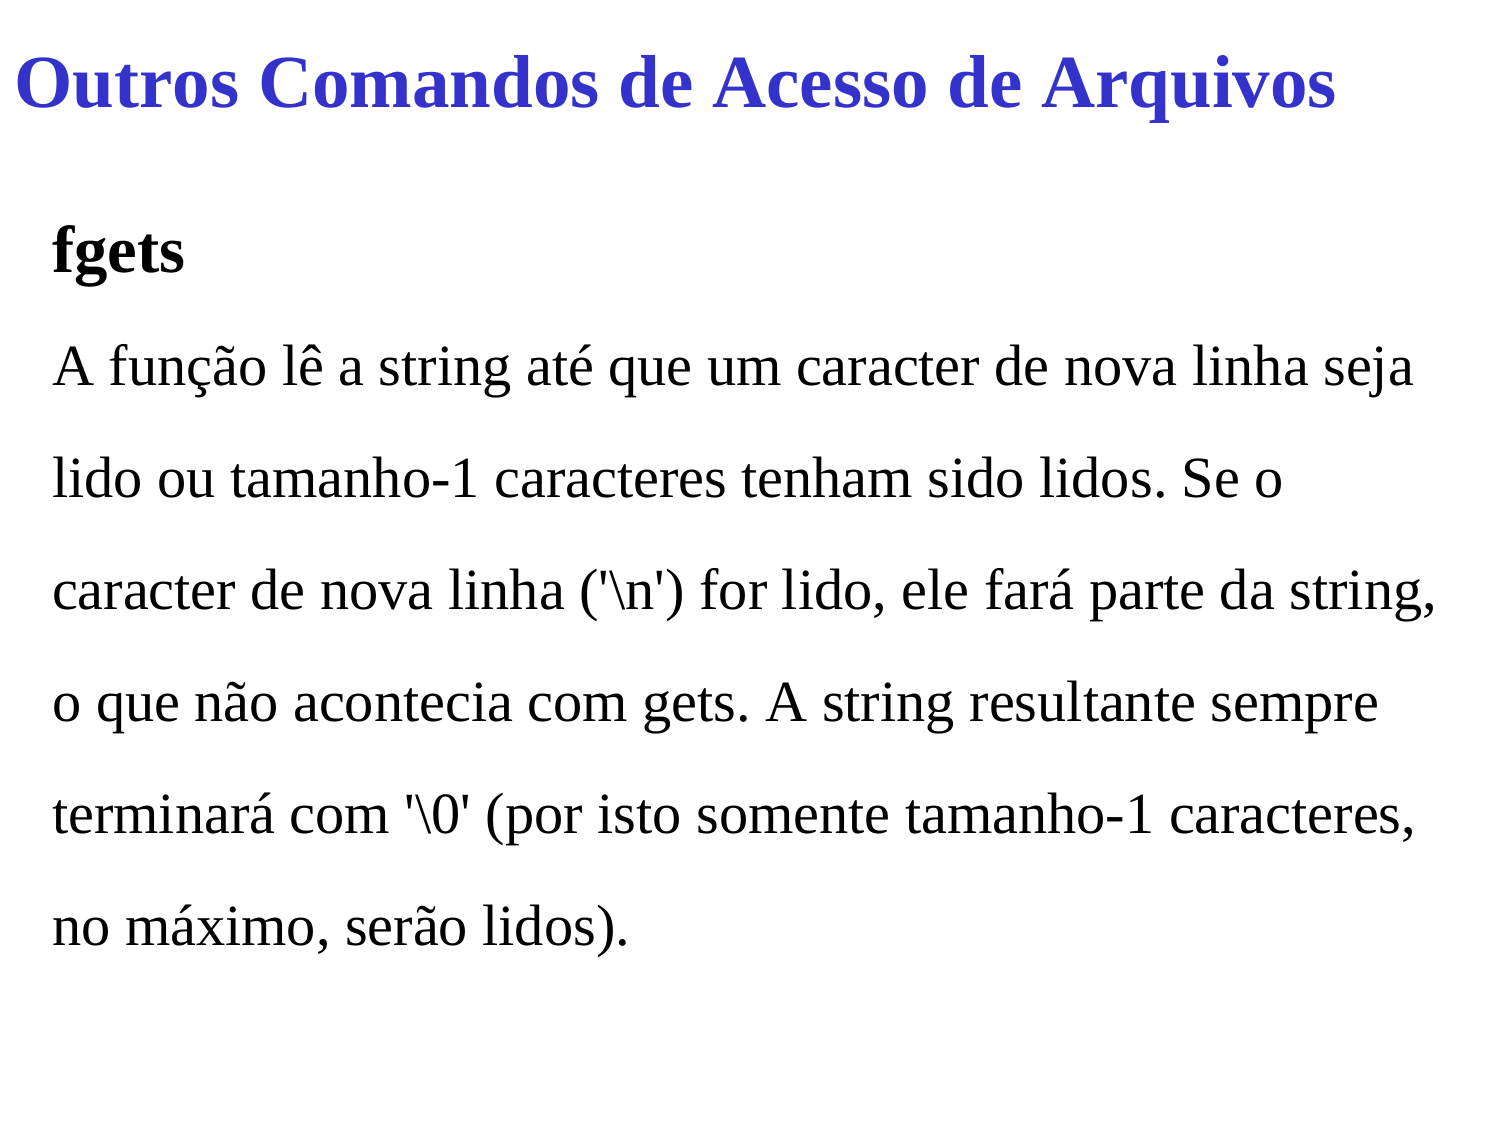

Outros Comandos de Acesso de Arquivos
fgets
A função lê a string até que um caracter de nova linha seja
lido ou tamanho-1 caracteres tenham sido lidos. Se o
caracter de nova linha ('\n') for lido, ele fará parte da string,
o que não acontecia com gets. A string resultante sempre
terminará com '\0' (por isto somente tamanho-1 caracteres,
no máximo, serão lidos).